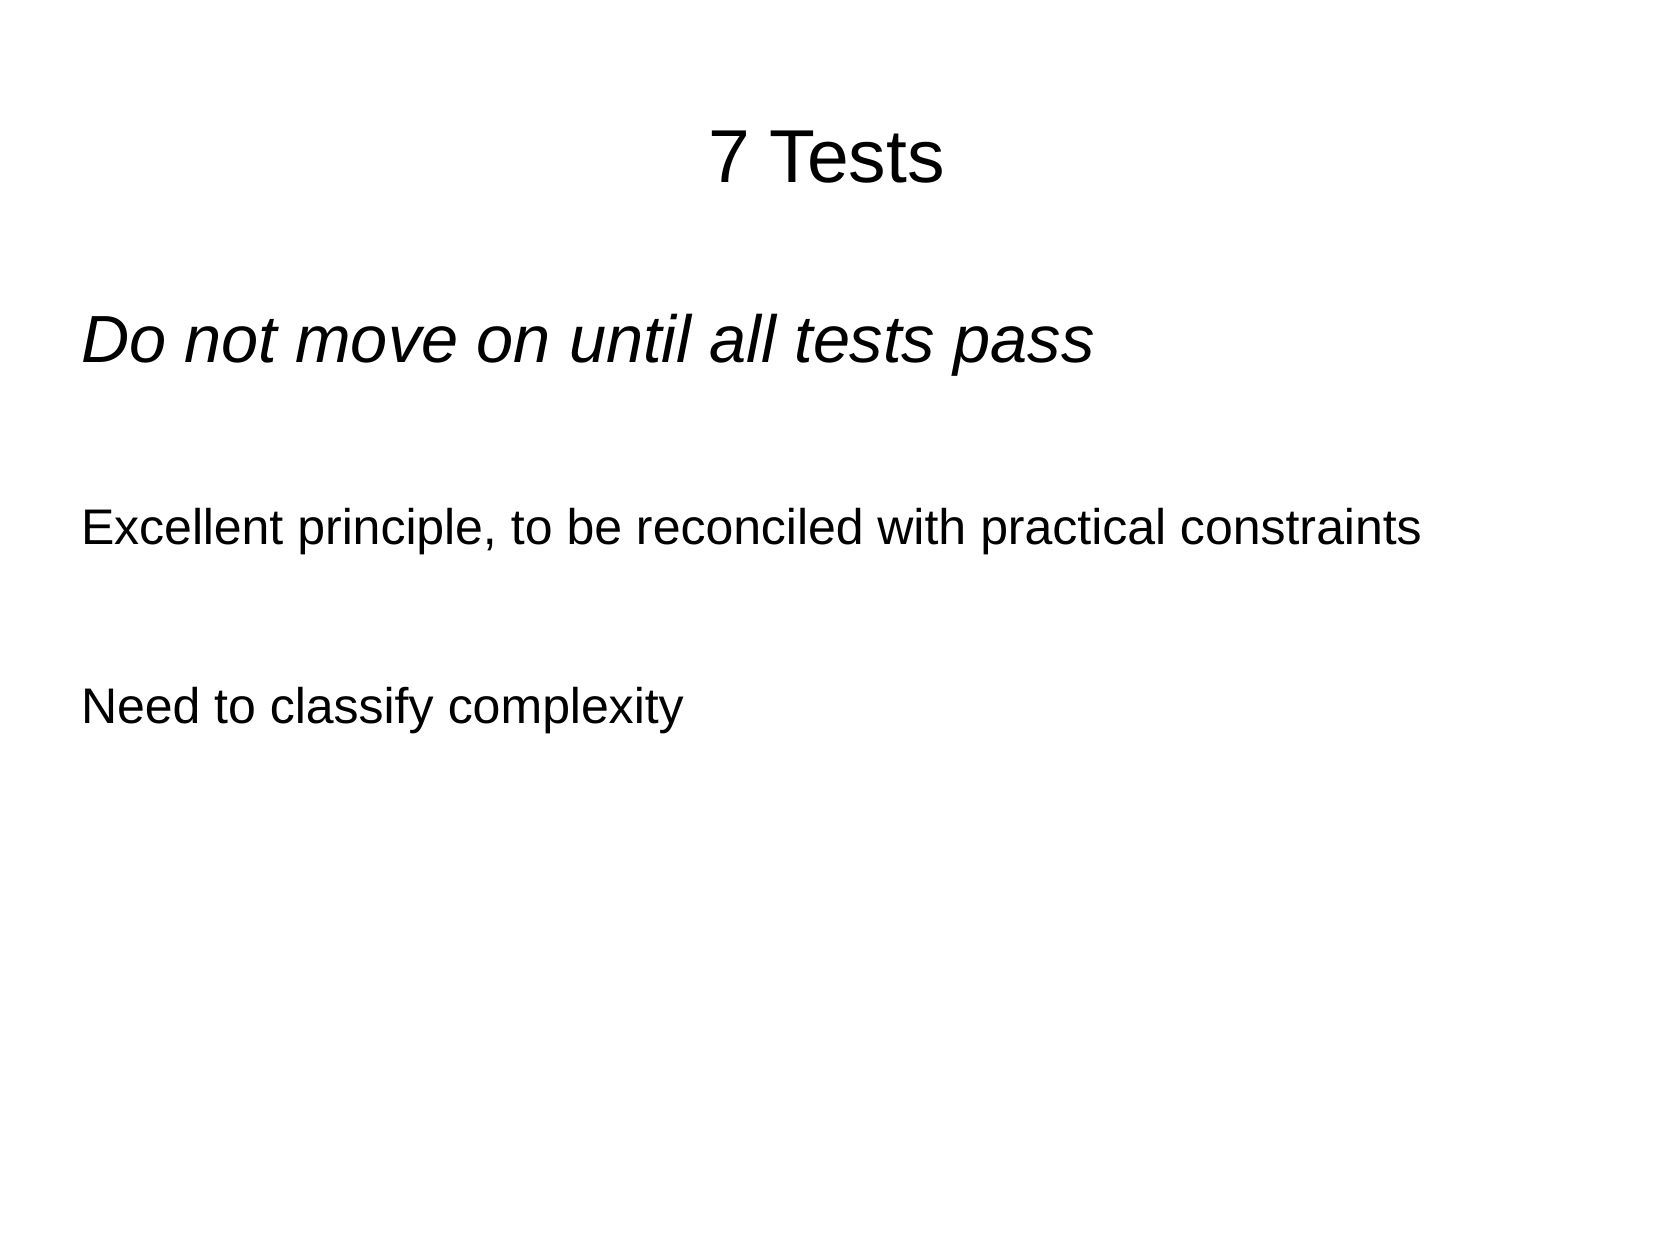

# 7 Tests
Do not move on until all tests pass
Excellent principle, to be reconciled with practical constraints
Need to classify complexity